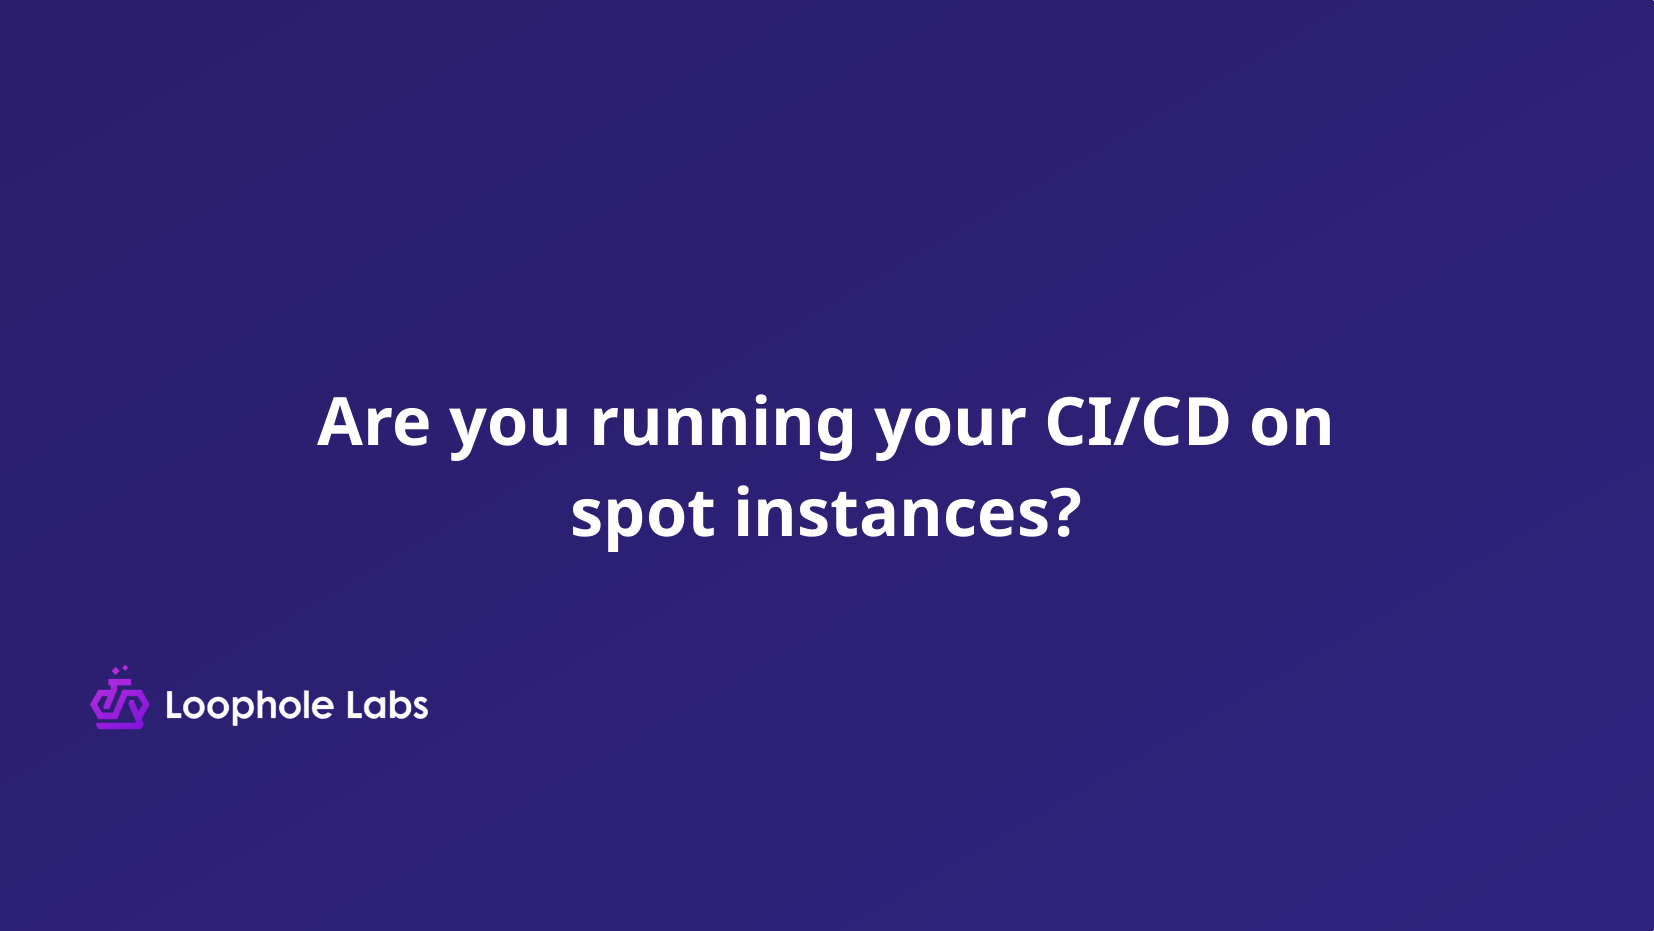

# Are you running your CI/CD on spot instances?